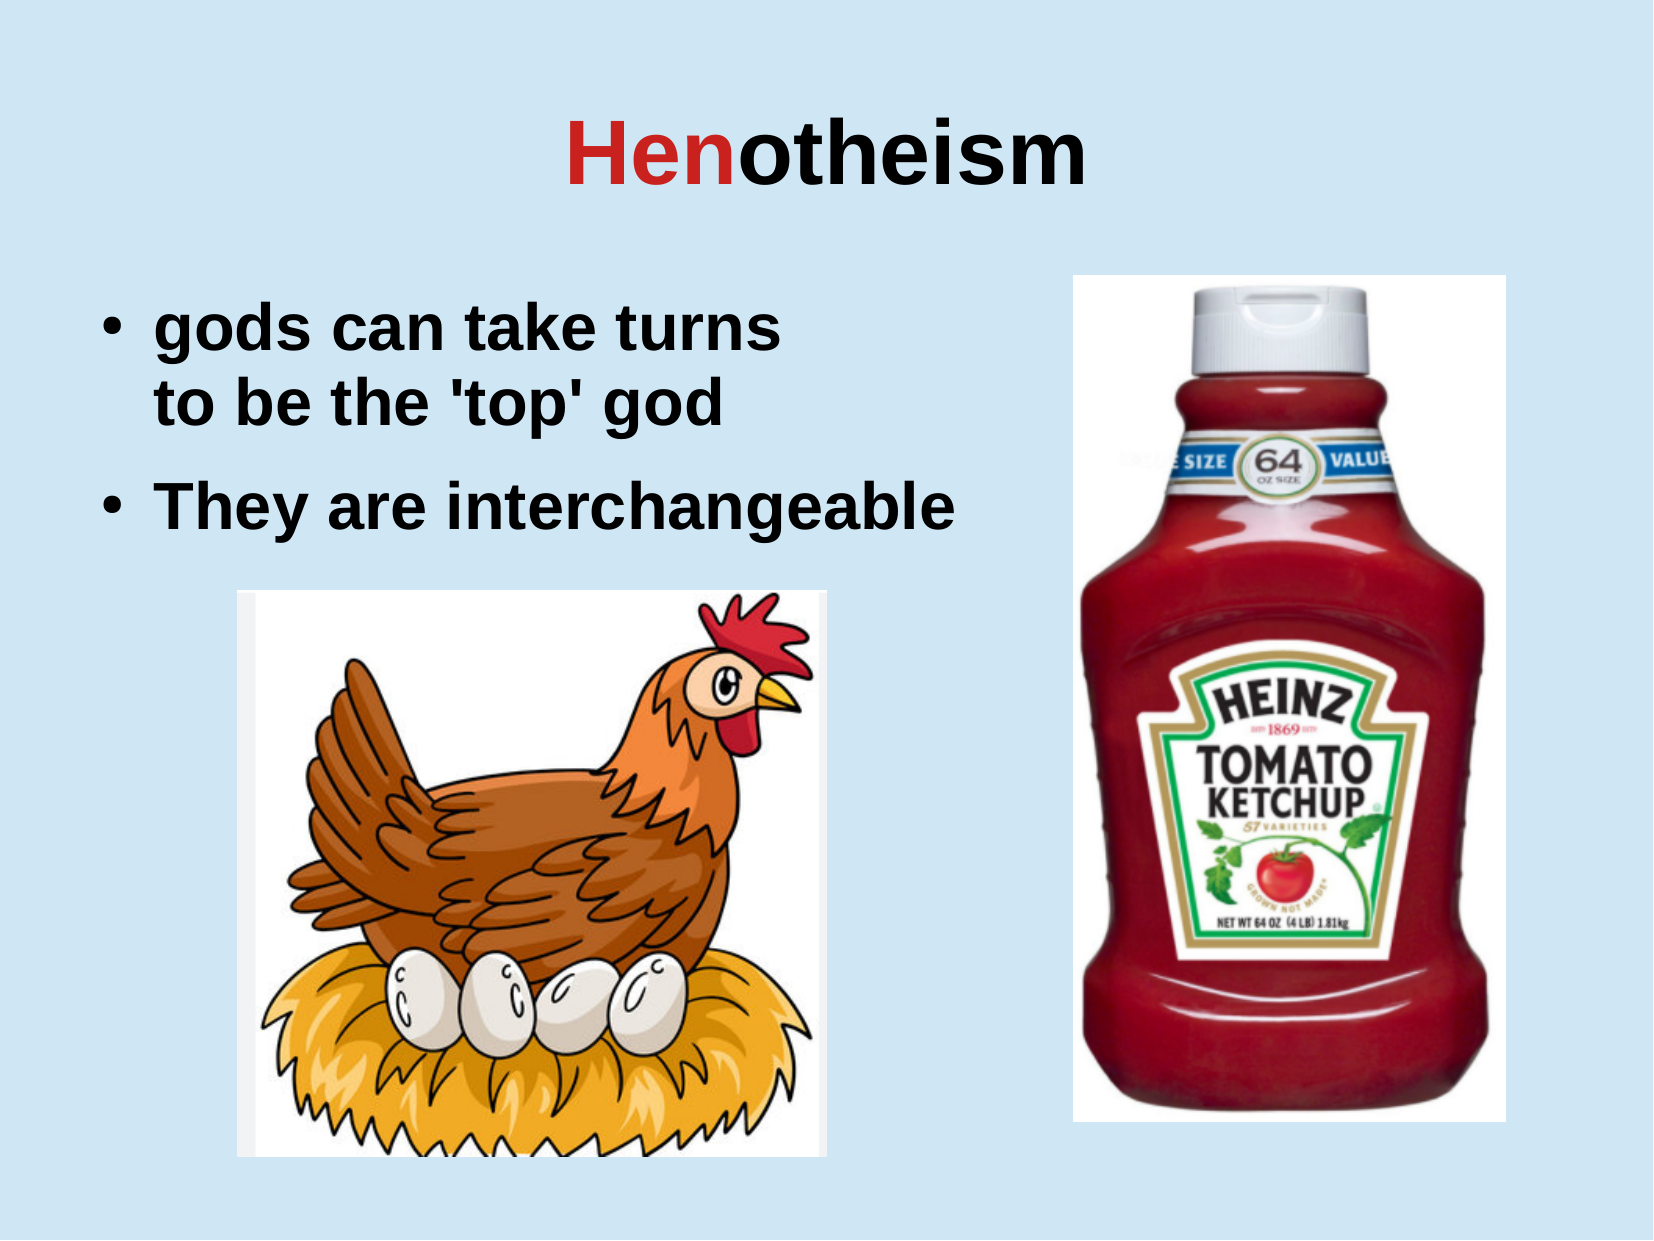

# Henotheism
gods can take turns
to be the 'top' god
They are interchangeable